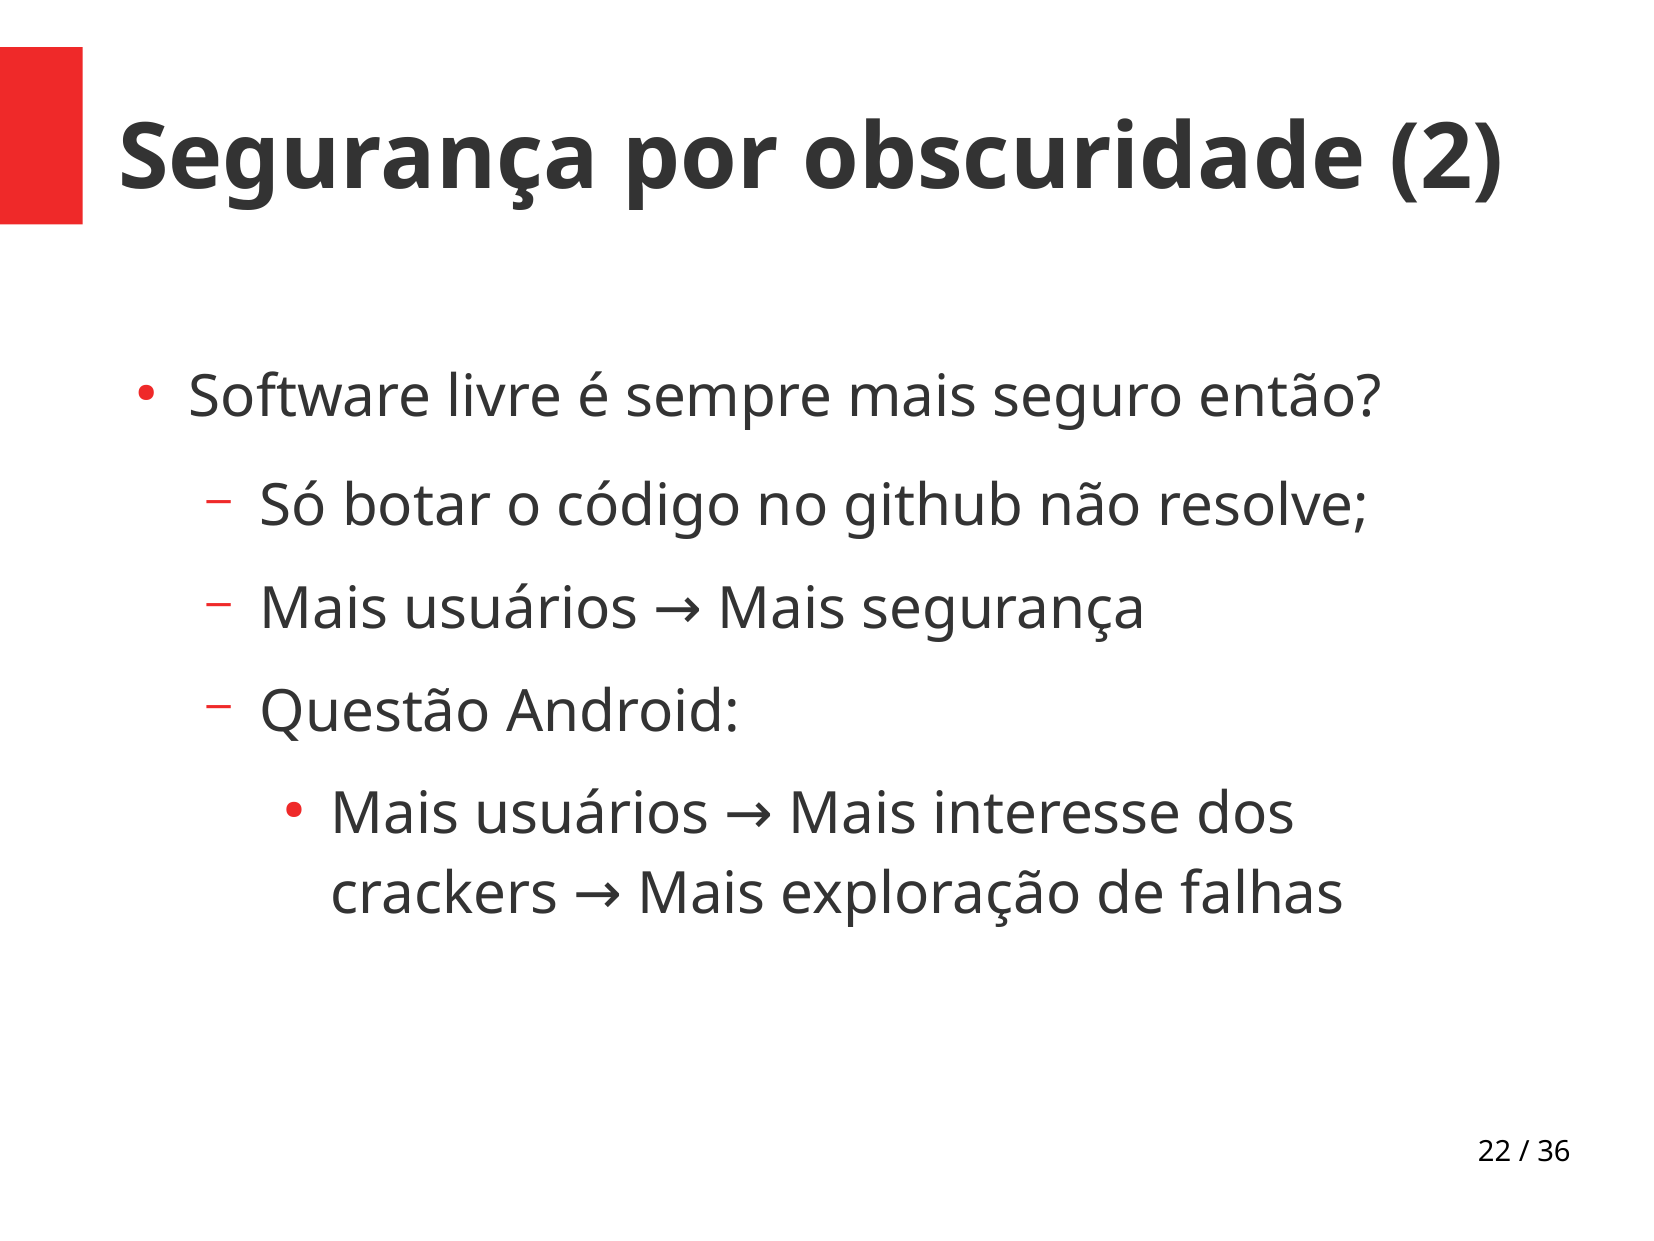

# Segurança por obscuridade (2)
Software livre é sempre mais seguro então?
Só botar o código no github não resolve;
Mais usuários → Mais segurança
Questão Android:
Mais usuários → Mais interesse dos crackers → Mais exploração de falhas
22